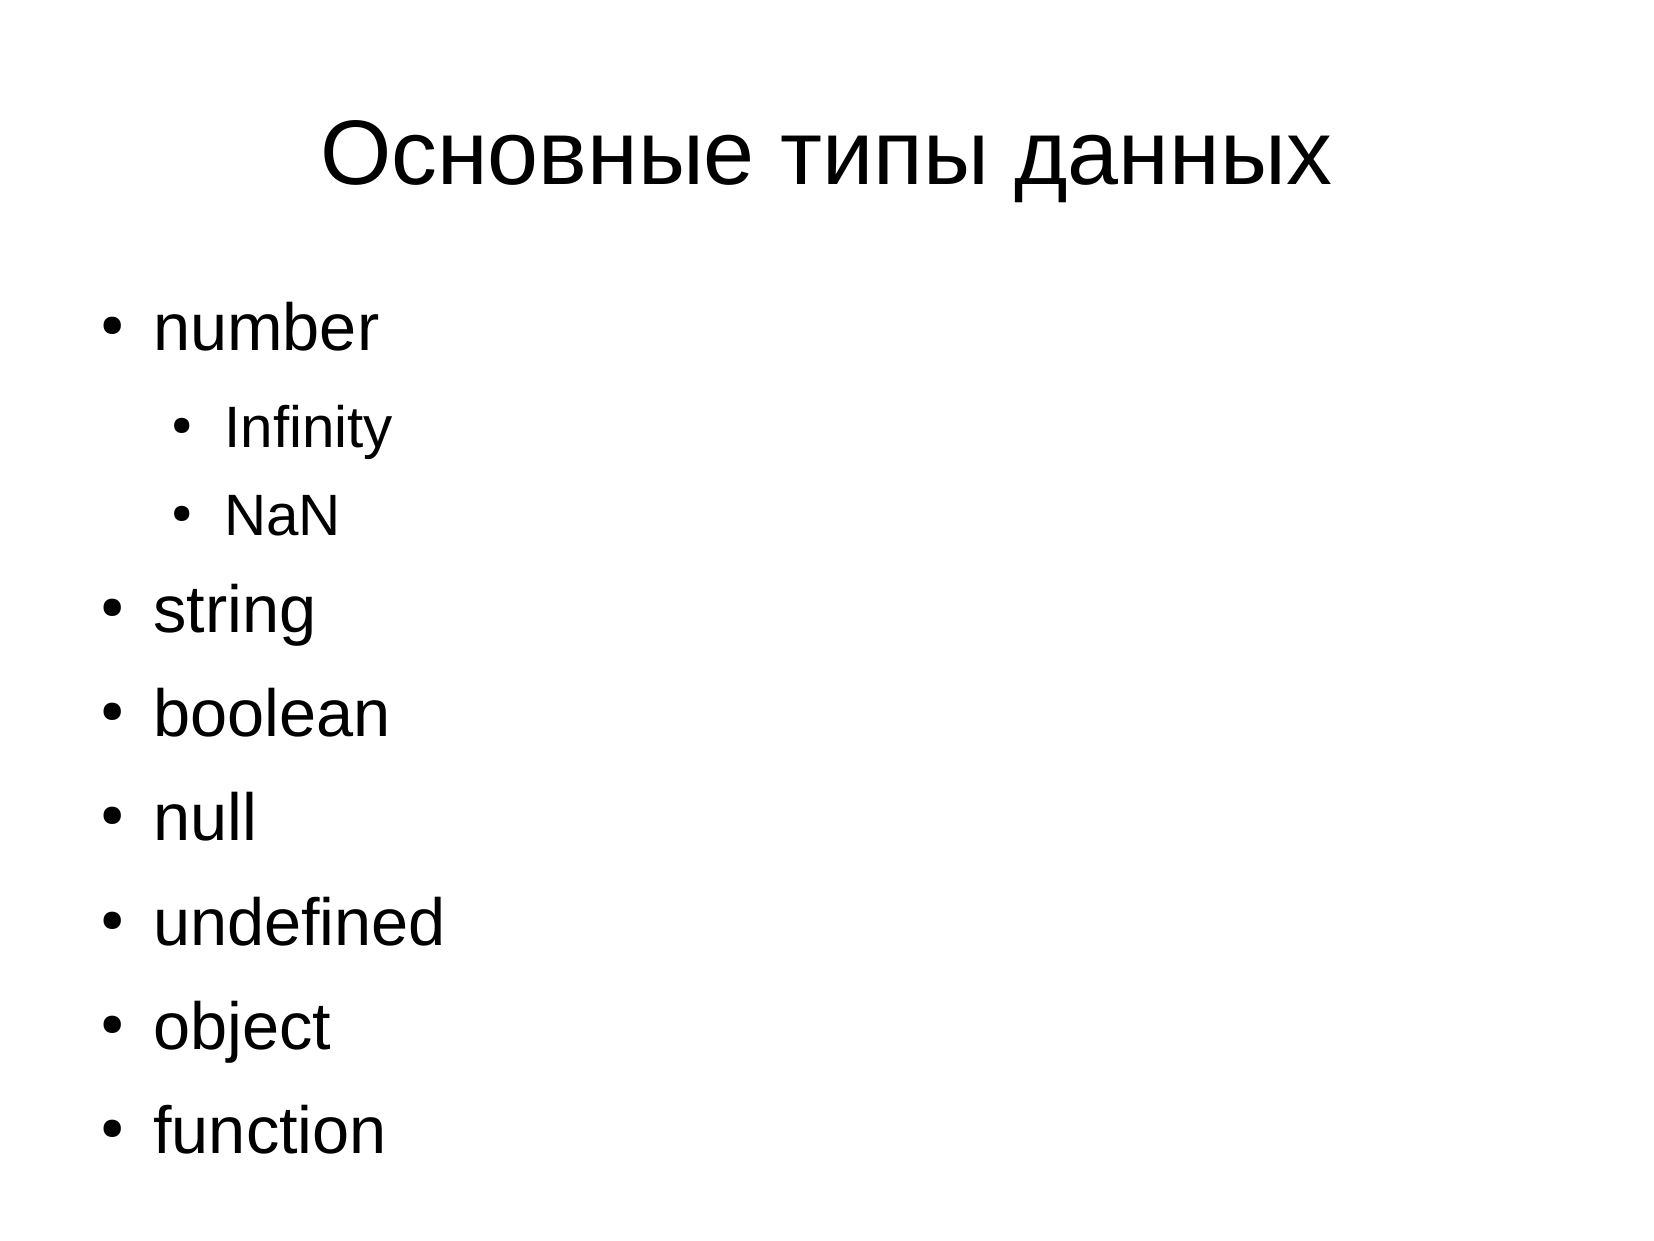

# Основные типы данных
number
Infinity
NaN
string
boolean
null
undefined
object
function